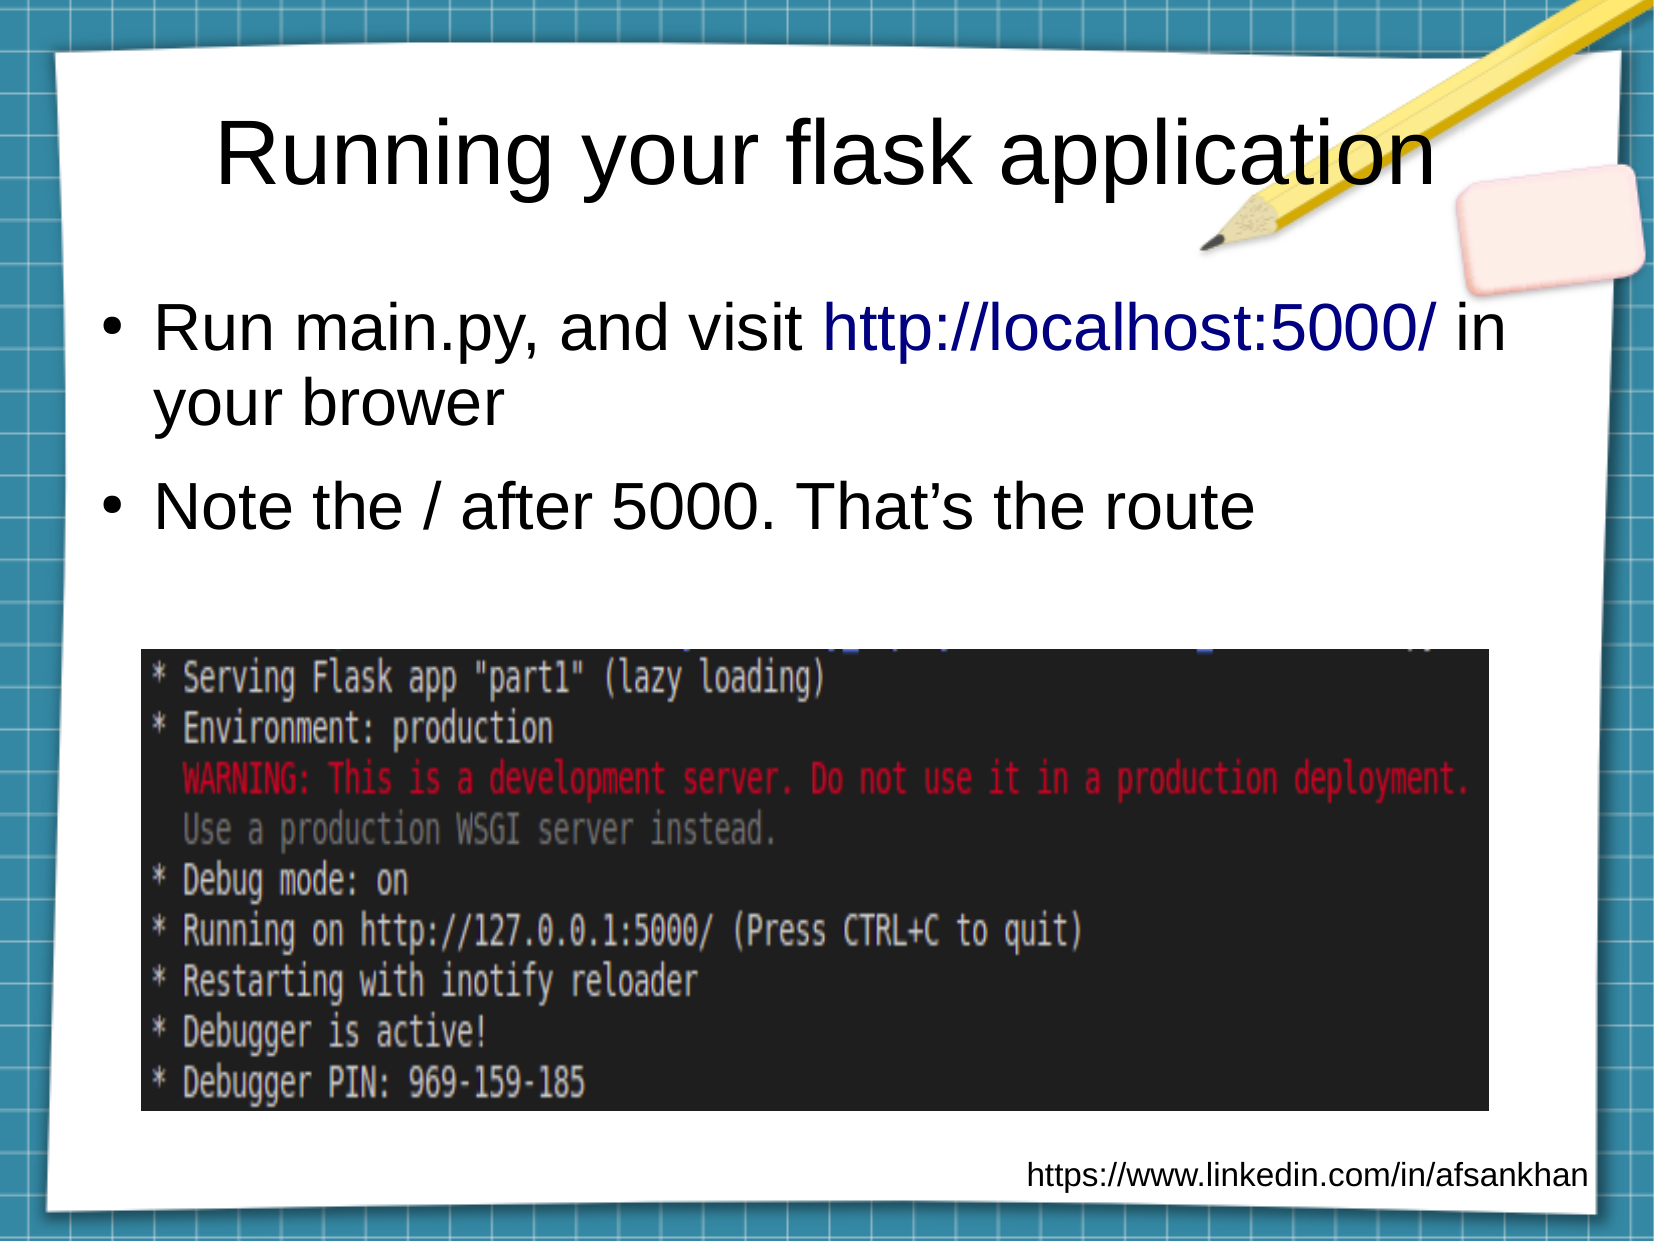

# Running your flask application
Run main.py, and visit http://localhost:5000/ in your brower
Note the / after 5000. That’s the route
https://www.linkedin.com/in/afsankhan